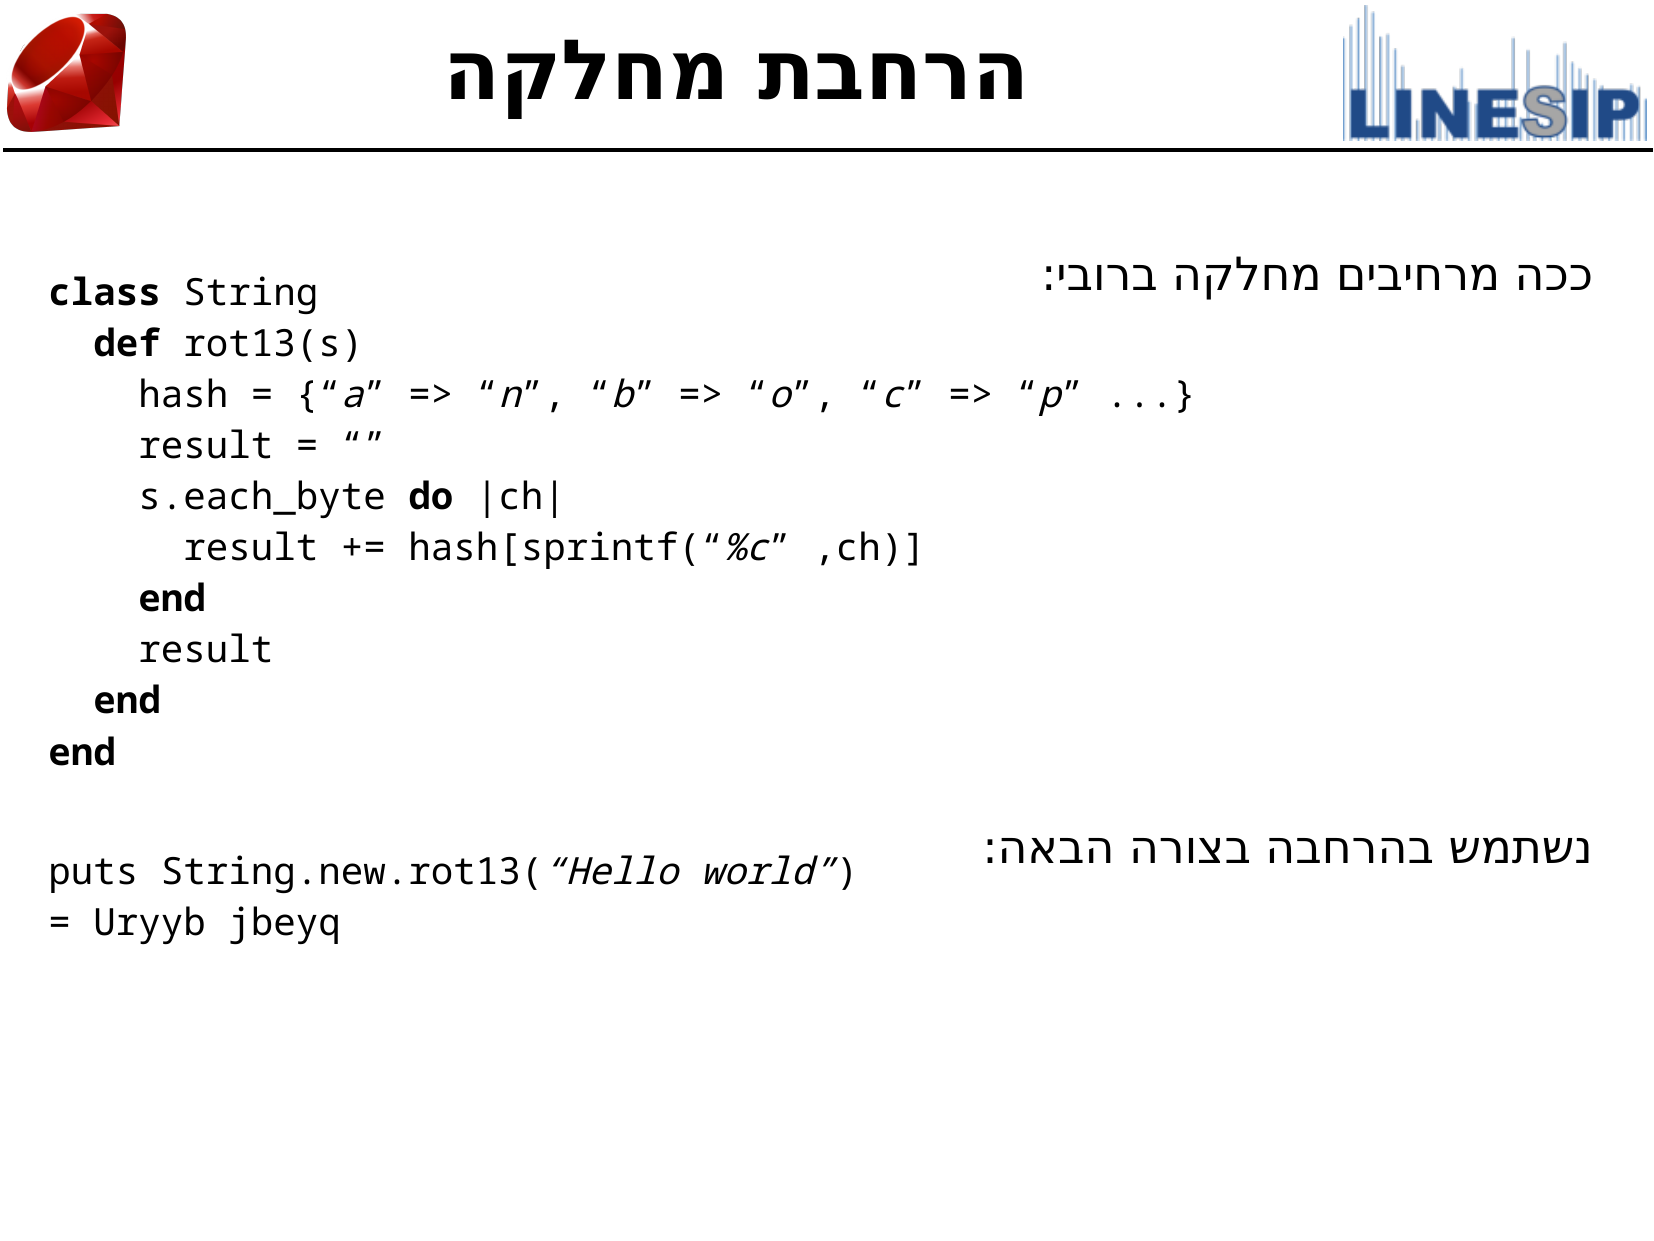

הרחבת מחלקה
ככה מרחיבים מחלקה ברובי:
class String
 def rot13(s)
 hash = {“a” => “n”, “b” => “o”, “c” => “p” ...}
 result = “”
 s.each_byte do |ch|
 result += hash[sprintf(“%c” ,ch)]
 end
 result
 end
end
נשתמש בהרחבה בצורה הבאה:
puts String.new.rot13(“Hello world”)
= Uryyb jbeyq